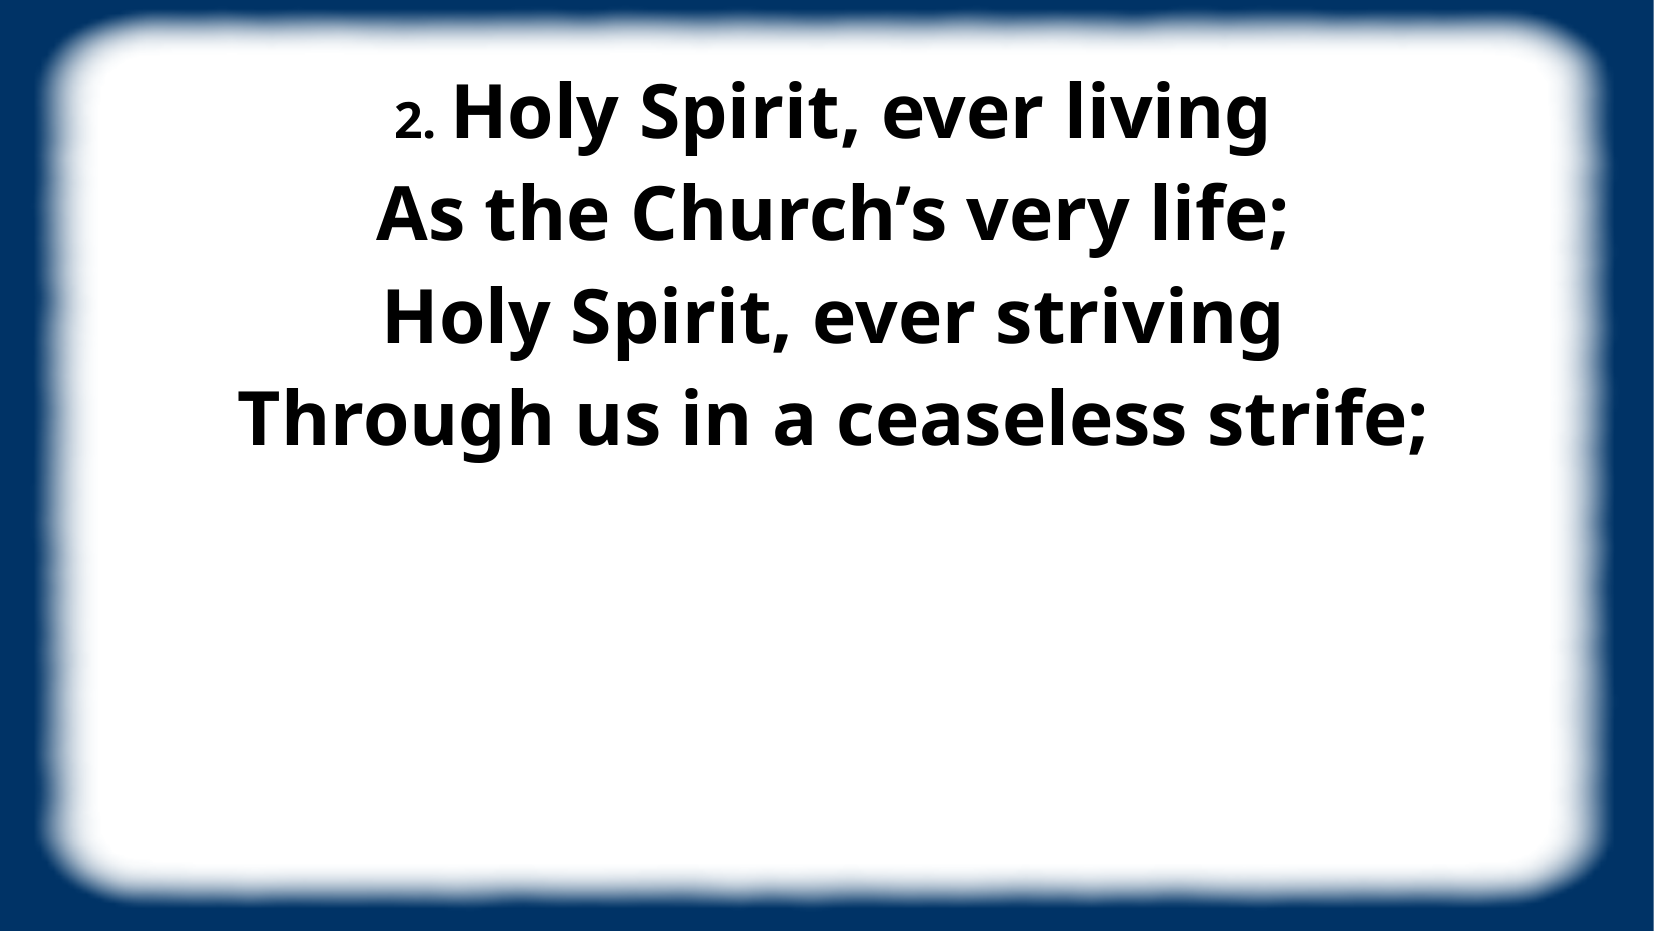

2. Holy Spirit, ever living
As the Church’s very life;
Holy Spirit, ever striving
Through us in a ceaseless strife;